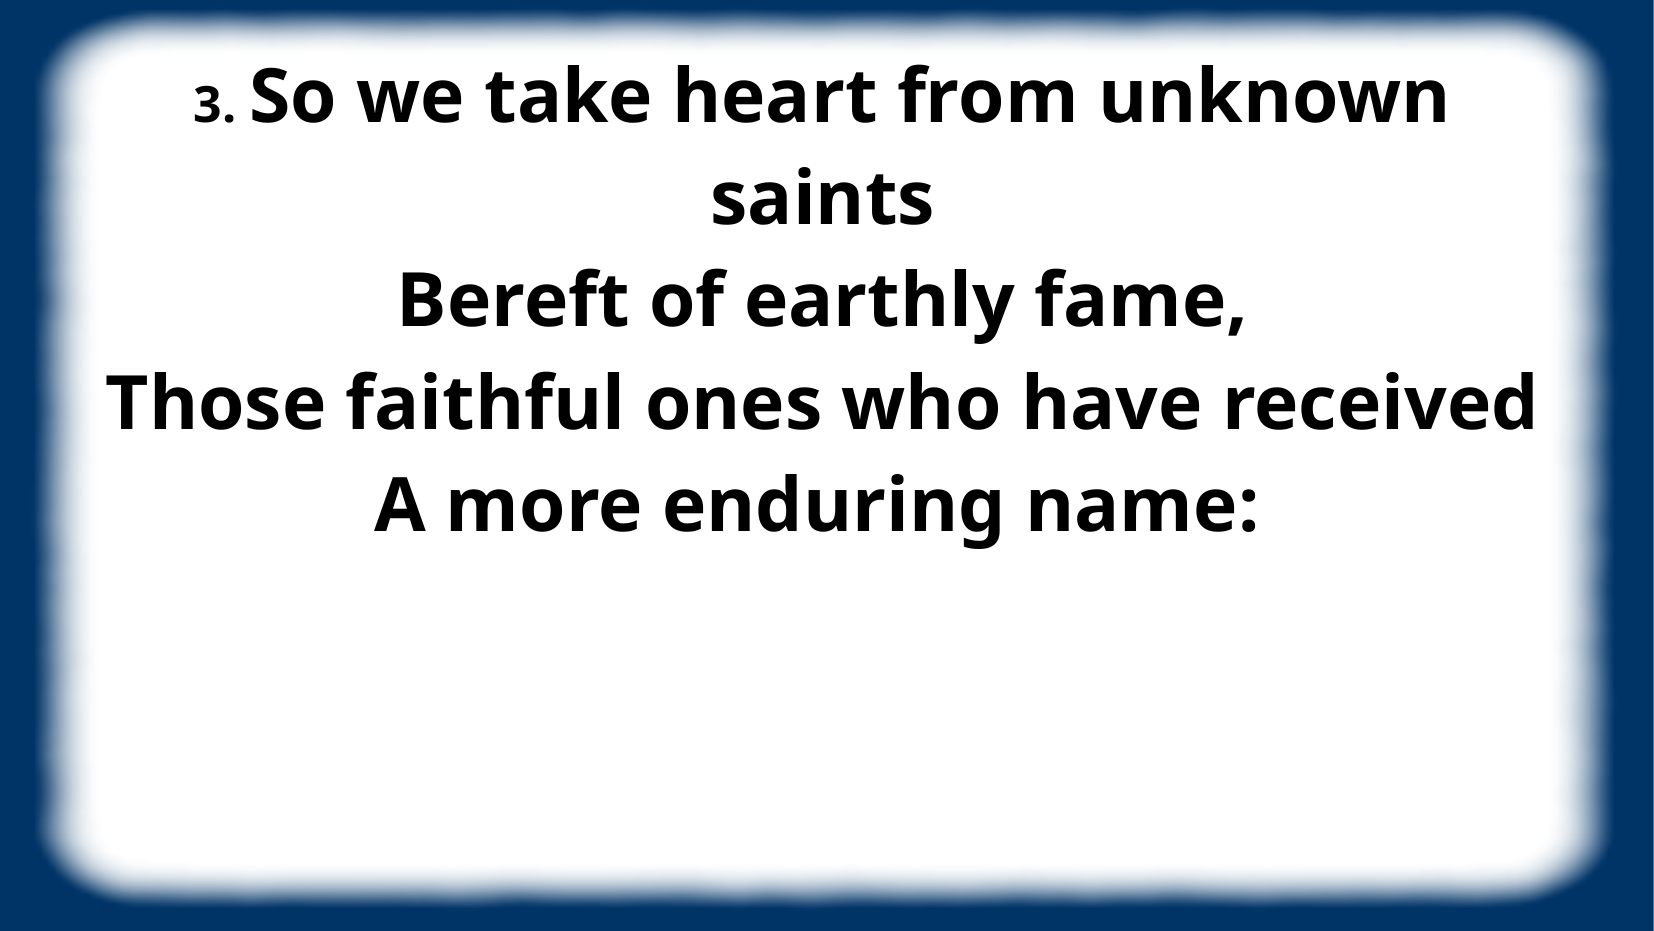

3. So we take heart from unknown saints
Bereft of earthly fame,
Those faithful ones who have received
A more enduring name: